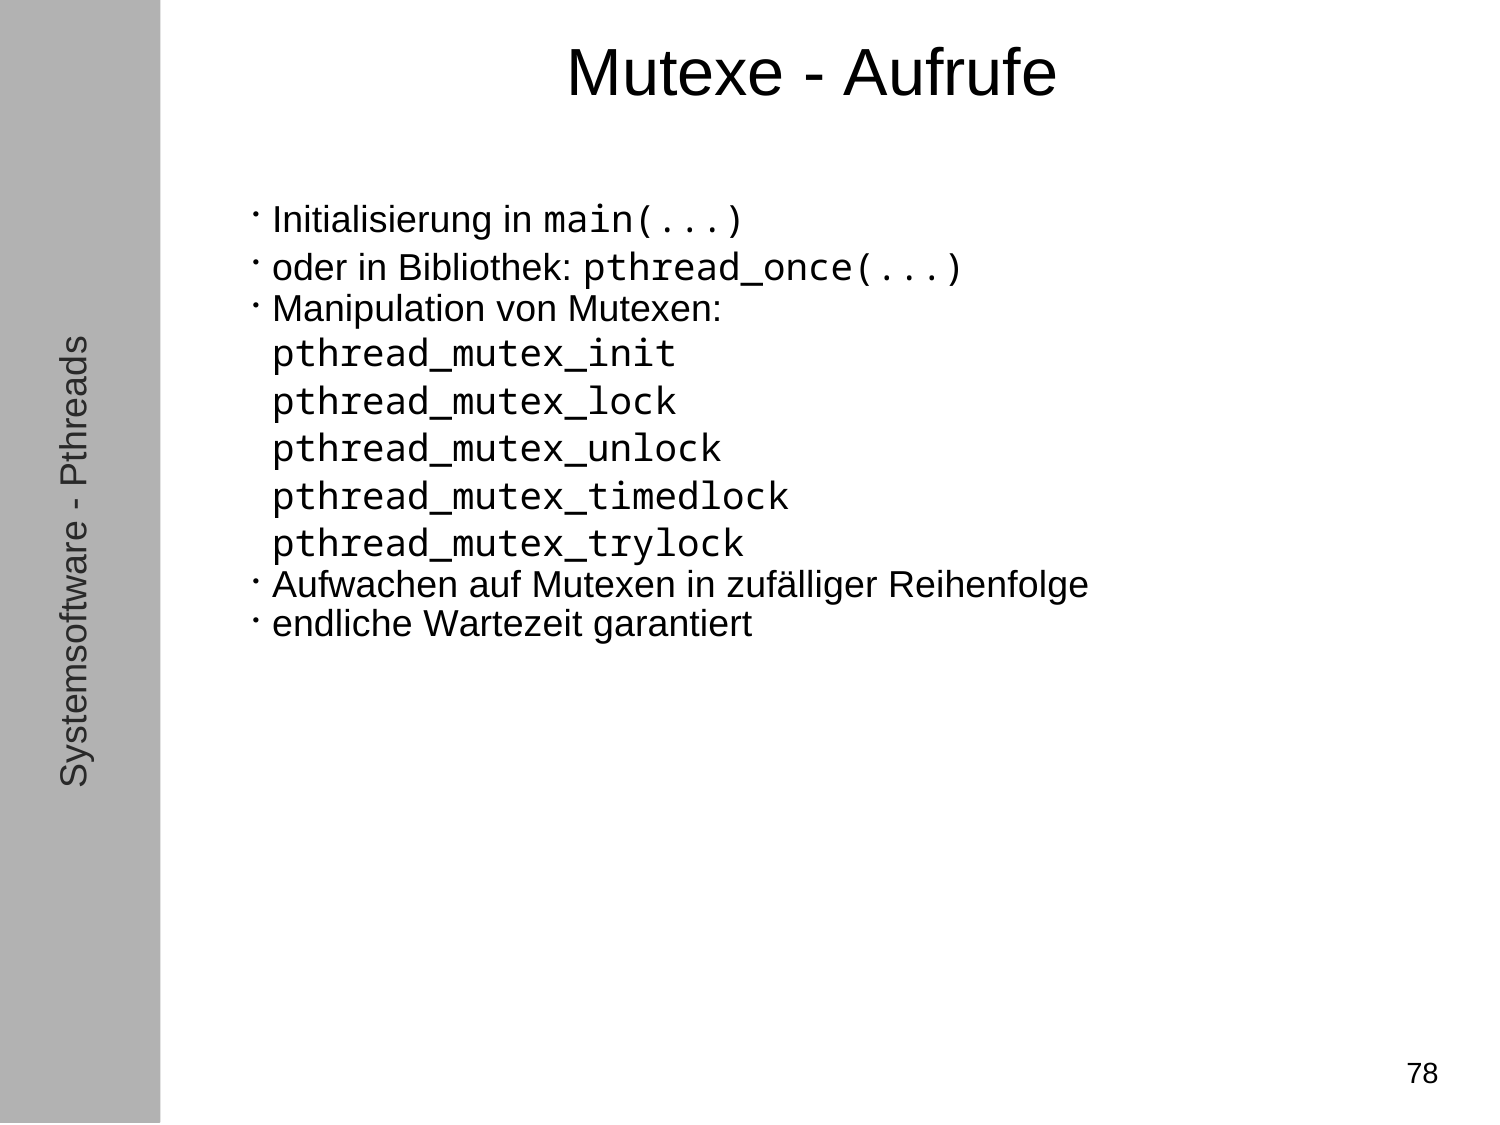

Mutexe - Aufrufe
Initialisierung in main(...)
oder in Bibliothek: pthread_once(...)
Manipulation von Mutexen:
pthread_mutex_init
pthread_mutex_lock
pthread_mutex_unlock
pthread_mutex_timedlock
pthread_mutex_trylock
Aufwachen auf Mutexen in zufälliger Reihenfolge
endliche Wartezeit garantiert
Systemsoftware - Pthreads